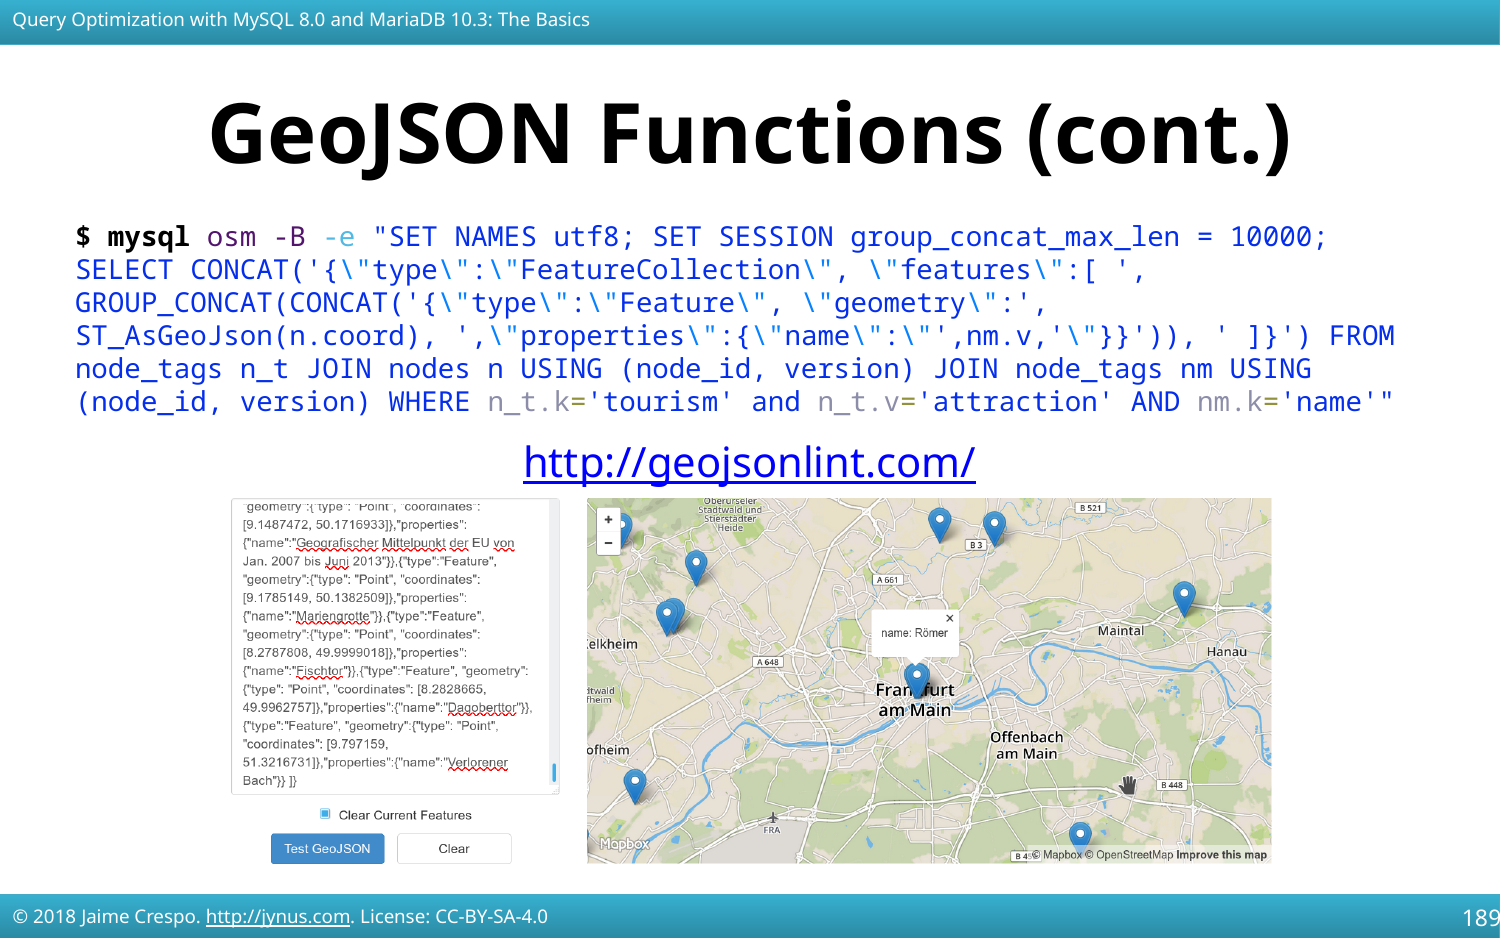

# GeoJSON Functions (cont.)
$ mysql osm -B -e "SET NAMES utf8; SET SESSION group_concat_max_len = 10000; SELECT CONCAT('{\"type\":\"FeatureCollection\", \"features\":[ ', GROUP_CONCAT(CONCAT('{\"type\":\"Feature\", \"geometry\":', ST_AsGeoJson(n.coord), ',\"properties\":{\"name\":\"',nm.v,'\"}}')), ' ]}') FROM node_tags n_t JOIN nodes n USING (node_id, version) JOIN node_tags nm USING (node_id, version) WHERE n_t.k='tourism' and n_t.v='attraction' AND nm.k='name'"
http://geojsonlint.com/